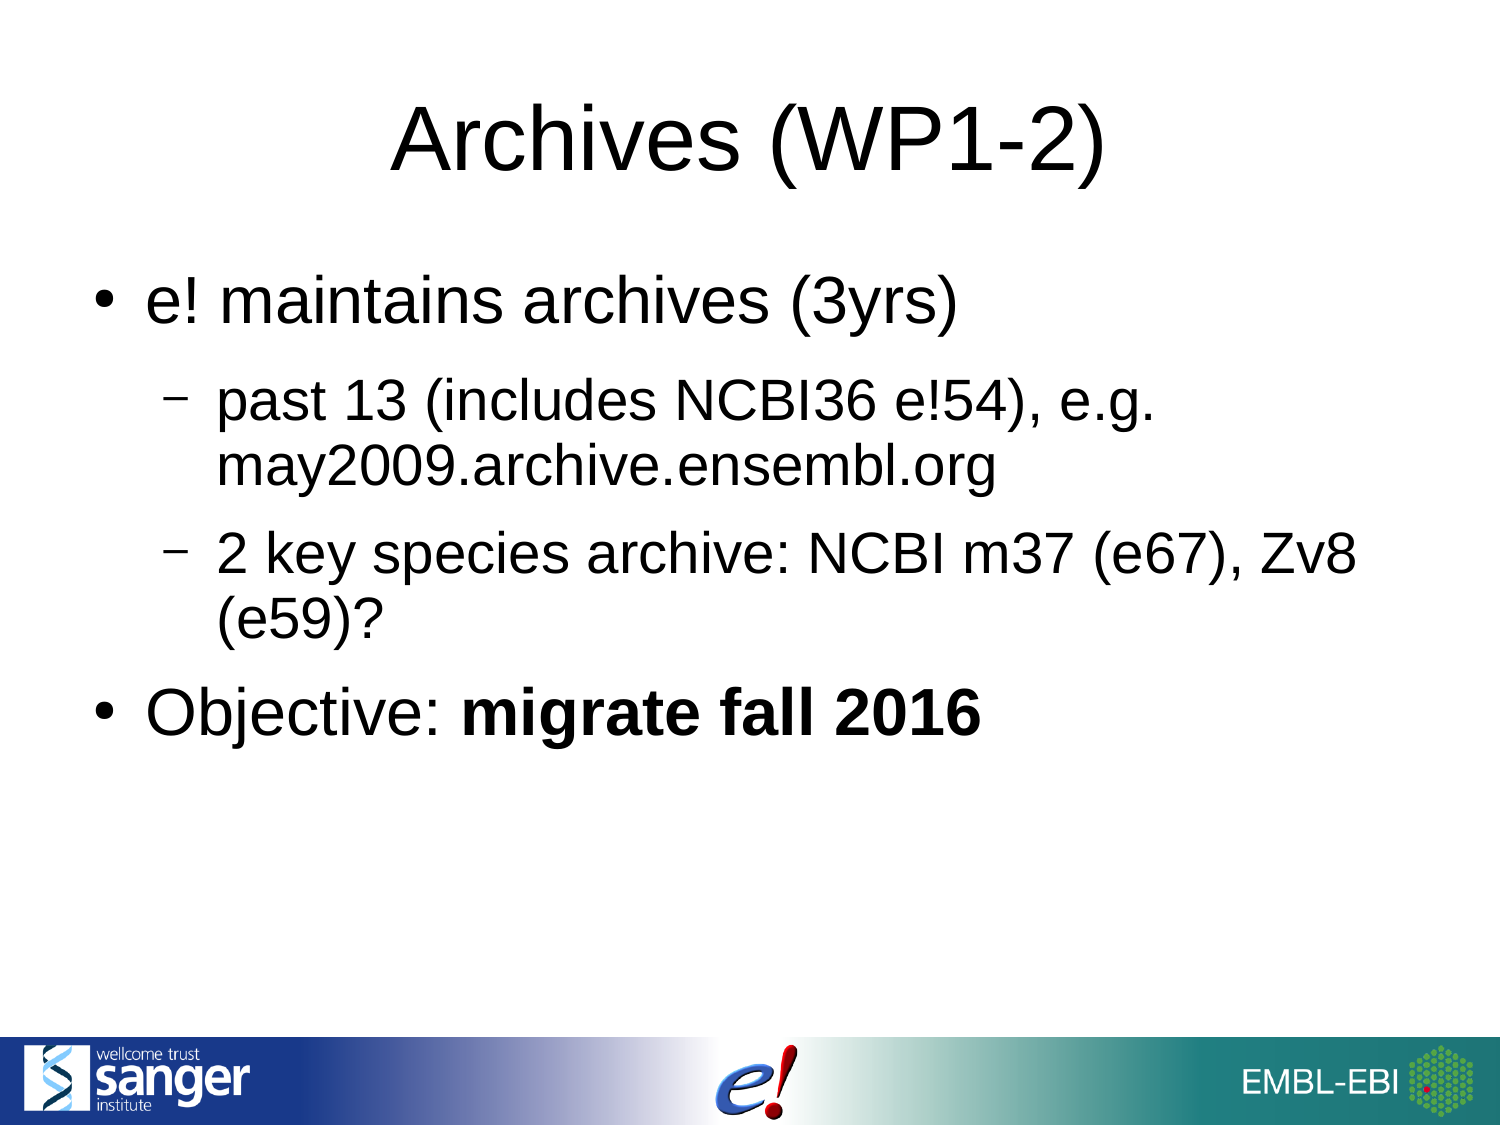

# Archives (WP1-2)
e! maintains archives (3yrs)
past 13 (includes NCBI36 e!54), e.g. may2009.archive.ensembl.org
2 key species archive: NCBI m37 (e67), Zv8 (e59)?
Objective: migrate fall 2016